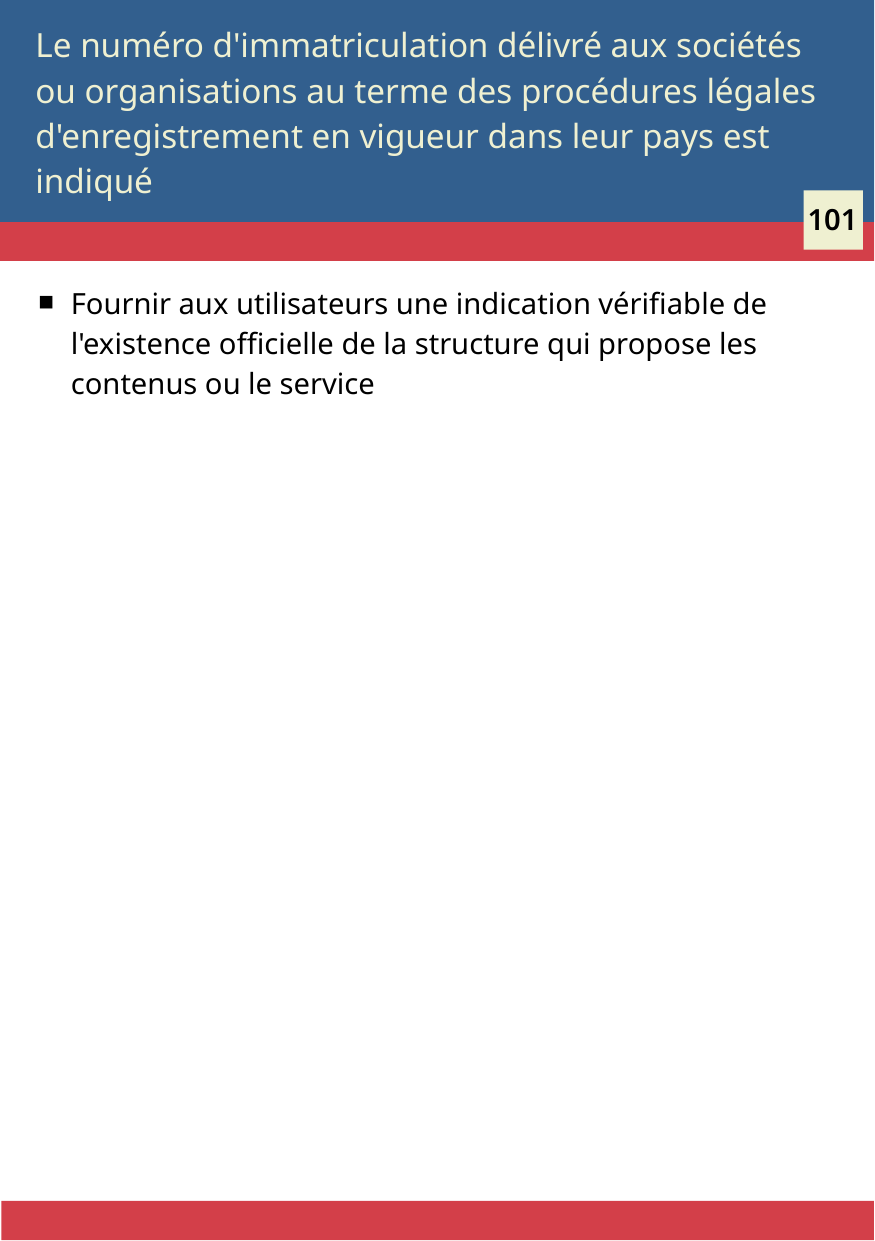

# Le numéro d'immatriculation délivré aux sociétés ou organisations au terme des procédures légales d'enregistrement en vigueur dans leur pays est indiqué
101
Fournir aux utilisateurs une indication vérifiable de l'existence officielle de la structure qui propose les contenus ou le service